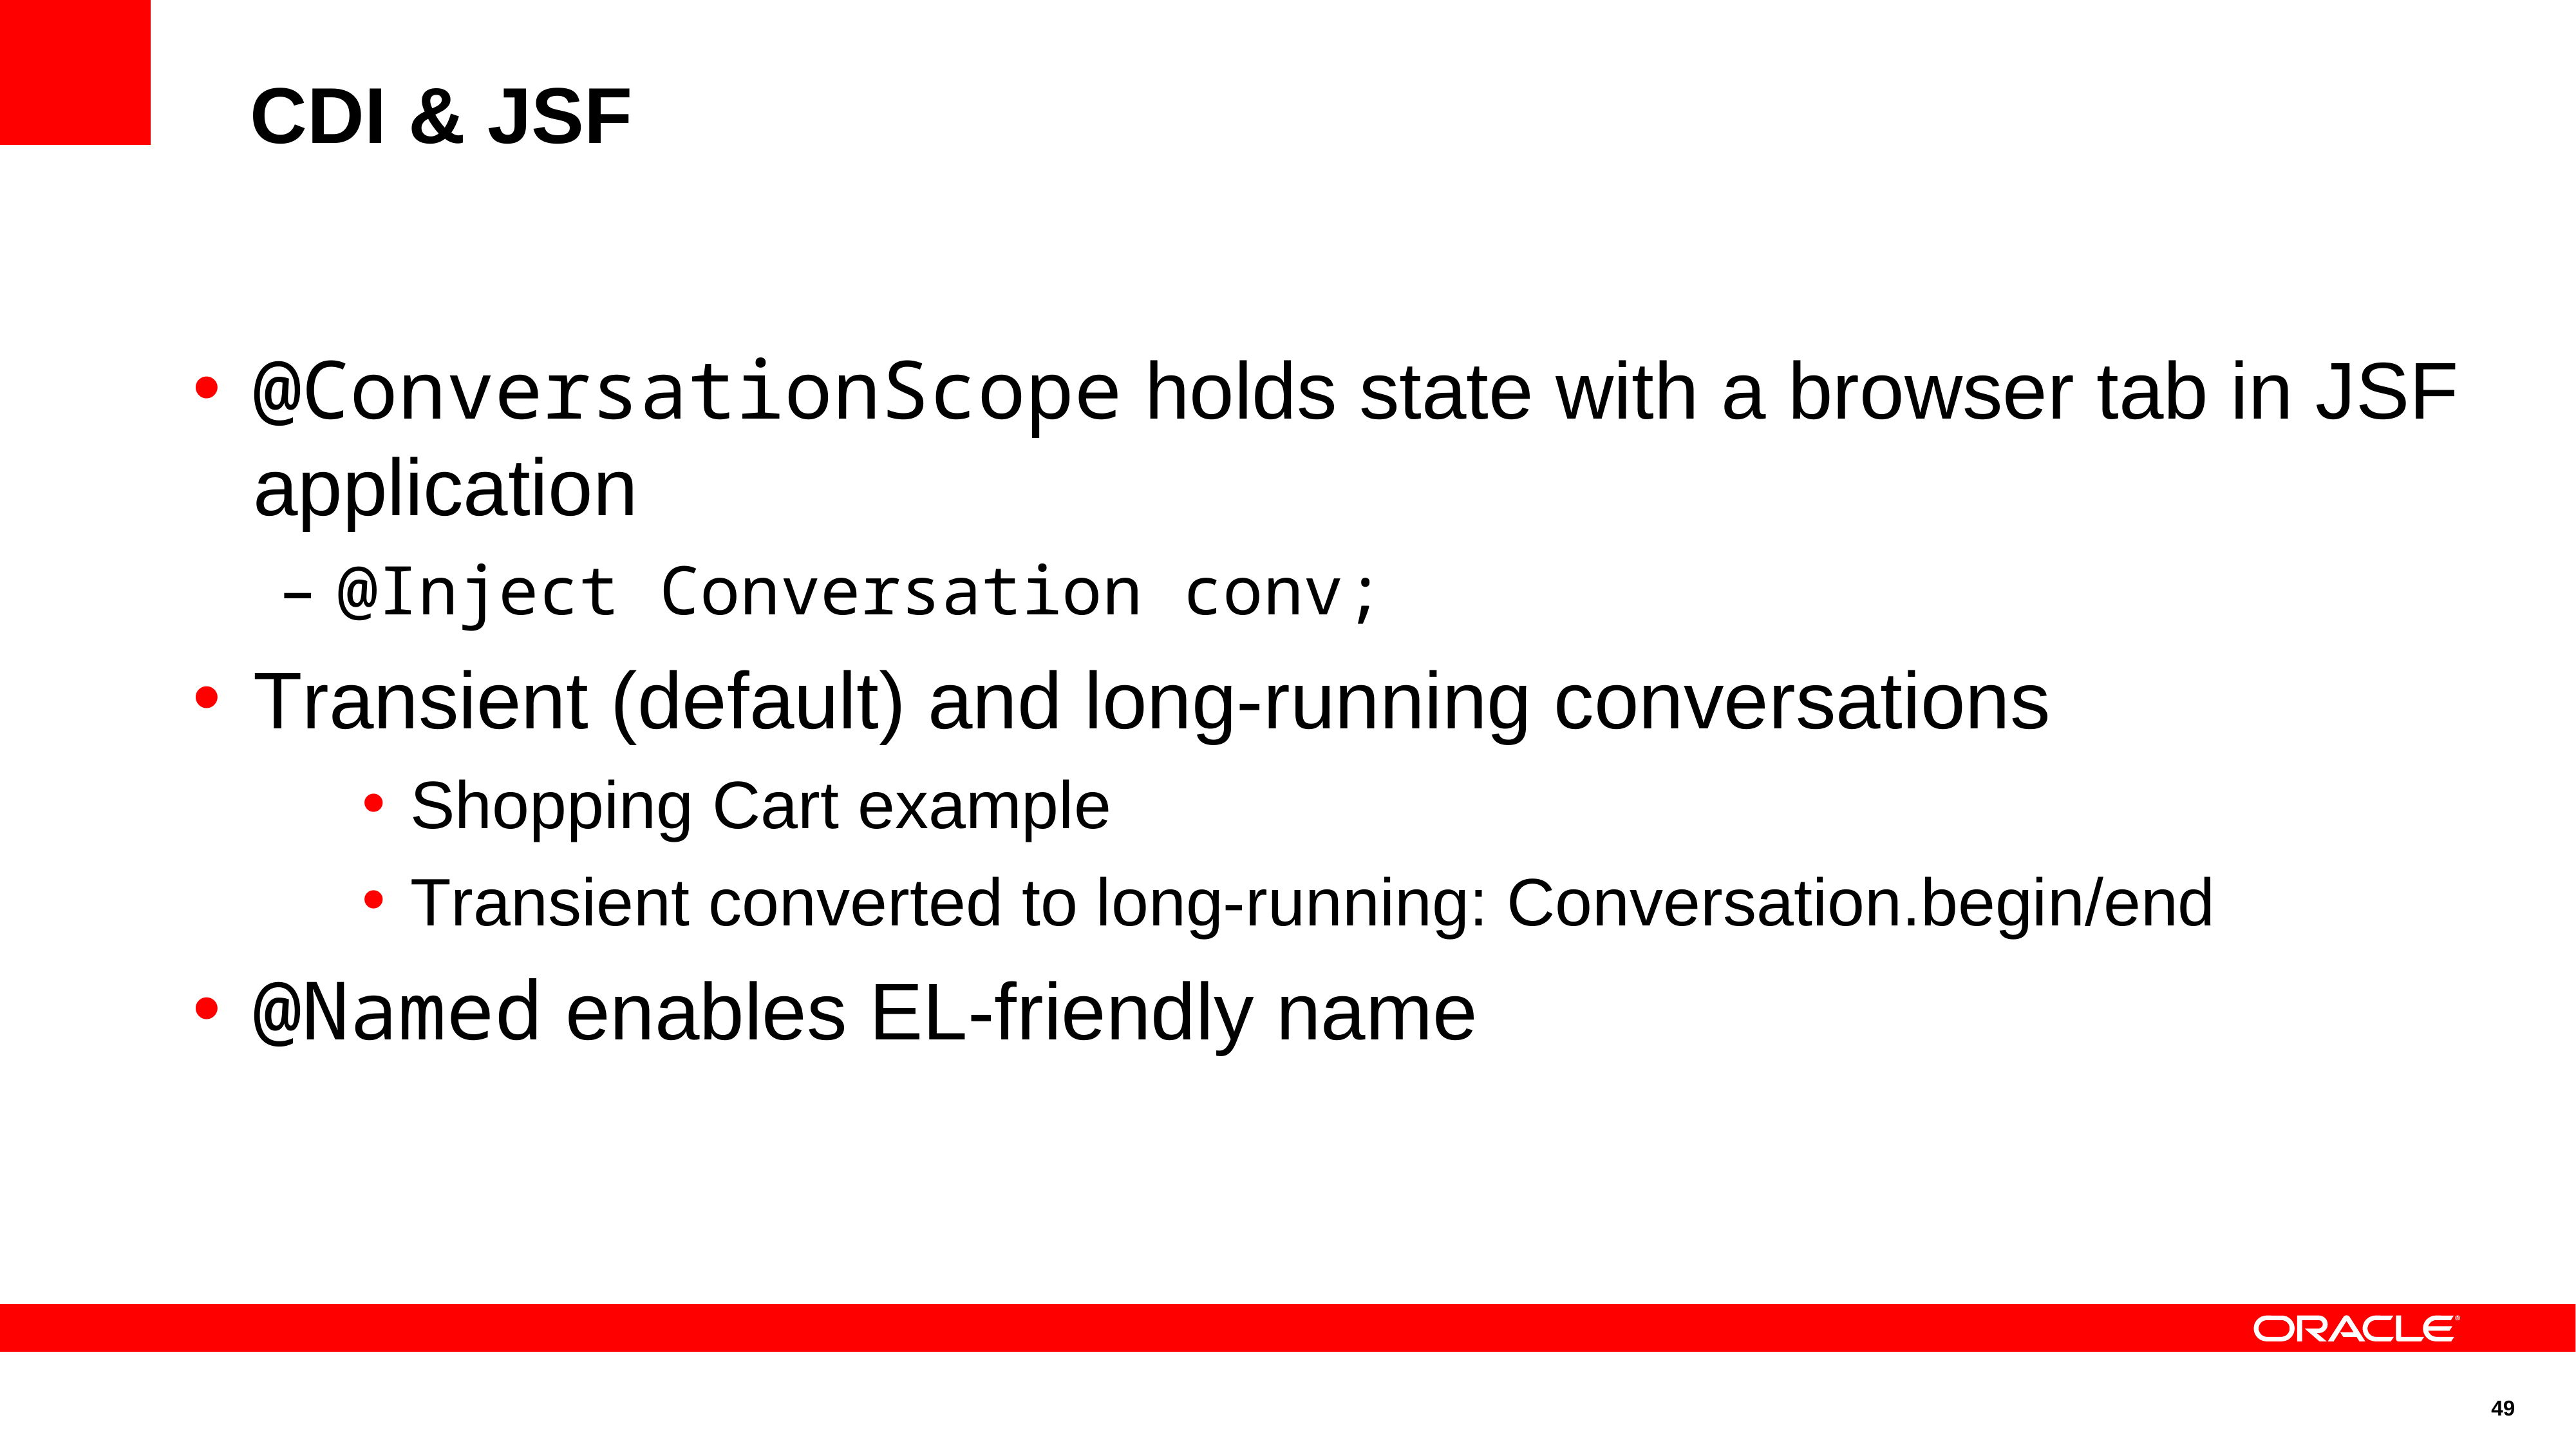

# CDI & JSF
@ConversationScope holds state with a browser tab in JSF application
@Inject Conversation conv;
Transient (default) and long-running conversations
Shopping Cart example
Transient converted to long-running: Conversation.begin/end
@Named enables EL-friendly name